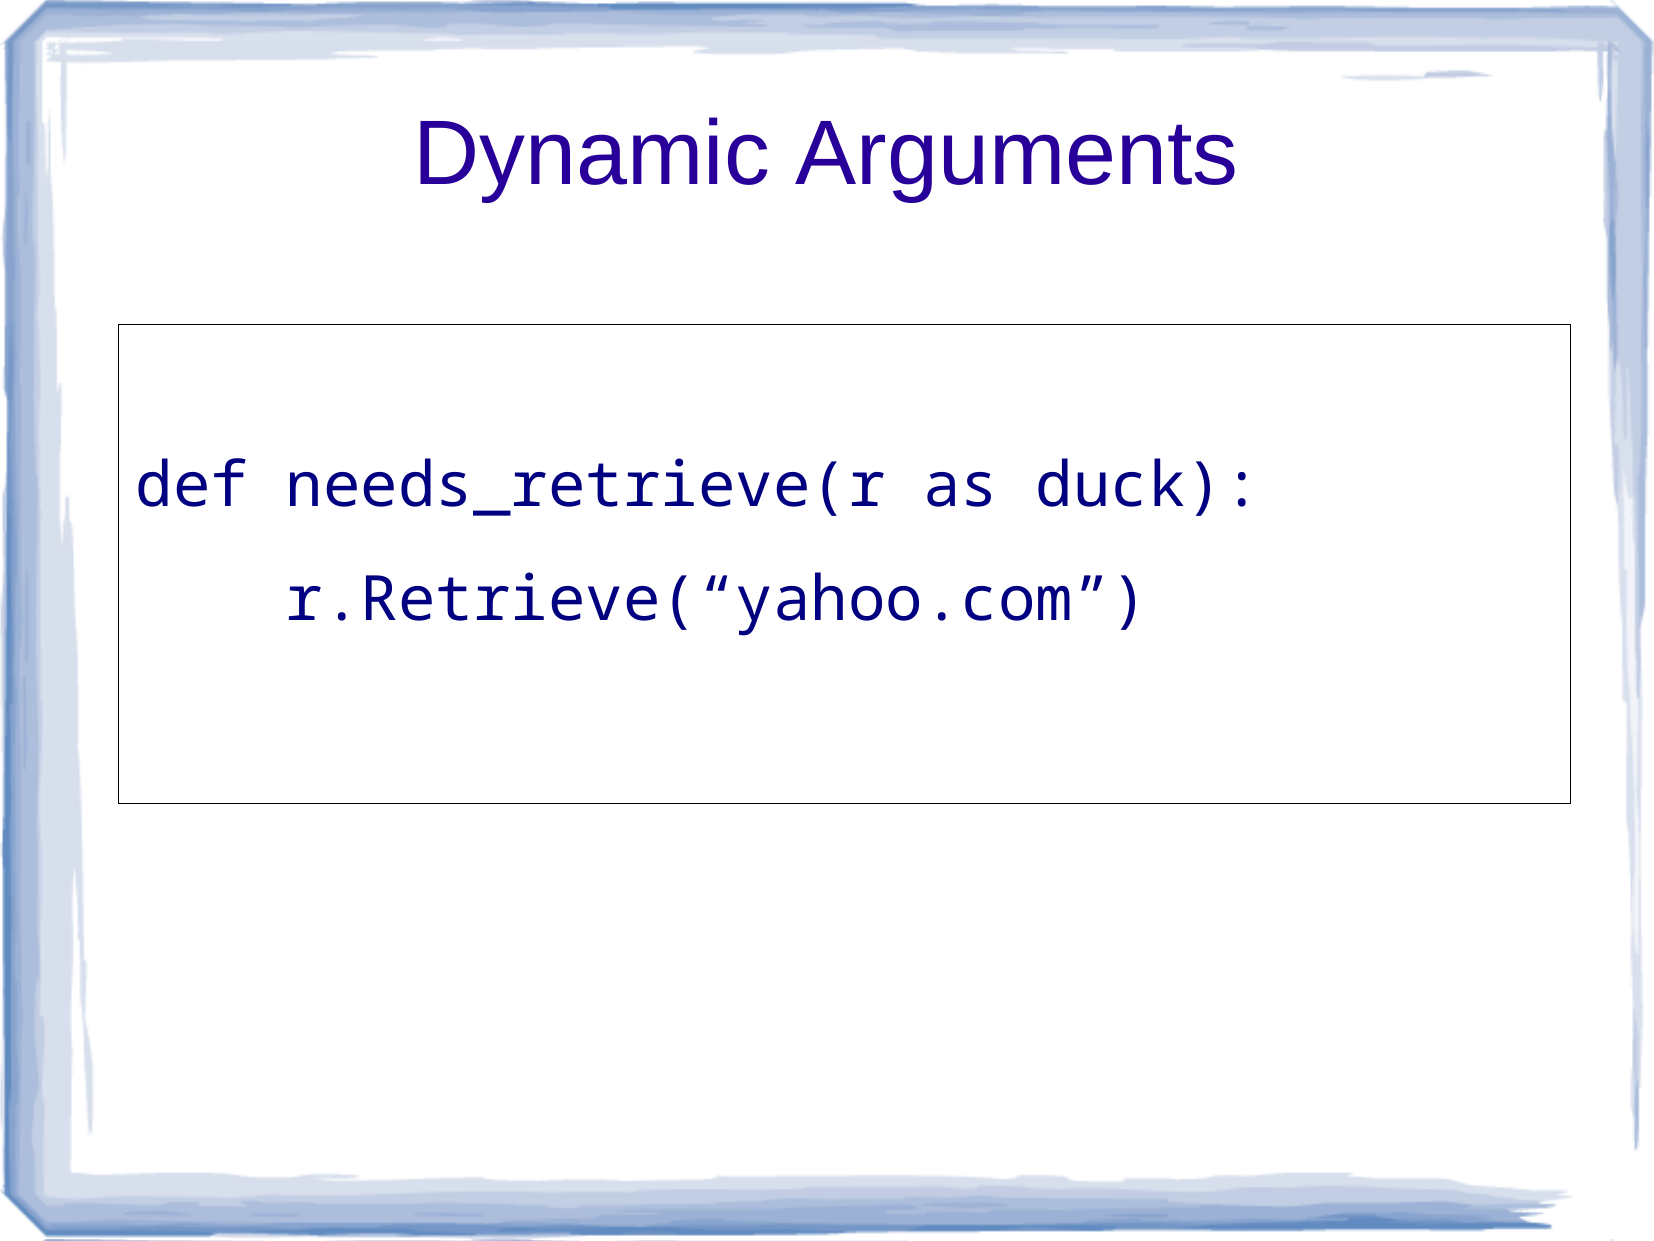

# Dynamic Arguments
def needs_retrieve(r as duck):
 r.Retrieve(“yahoo.com”)